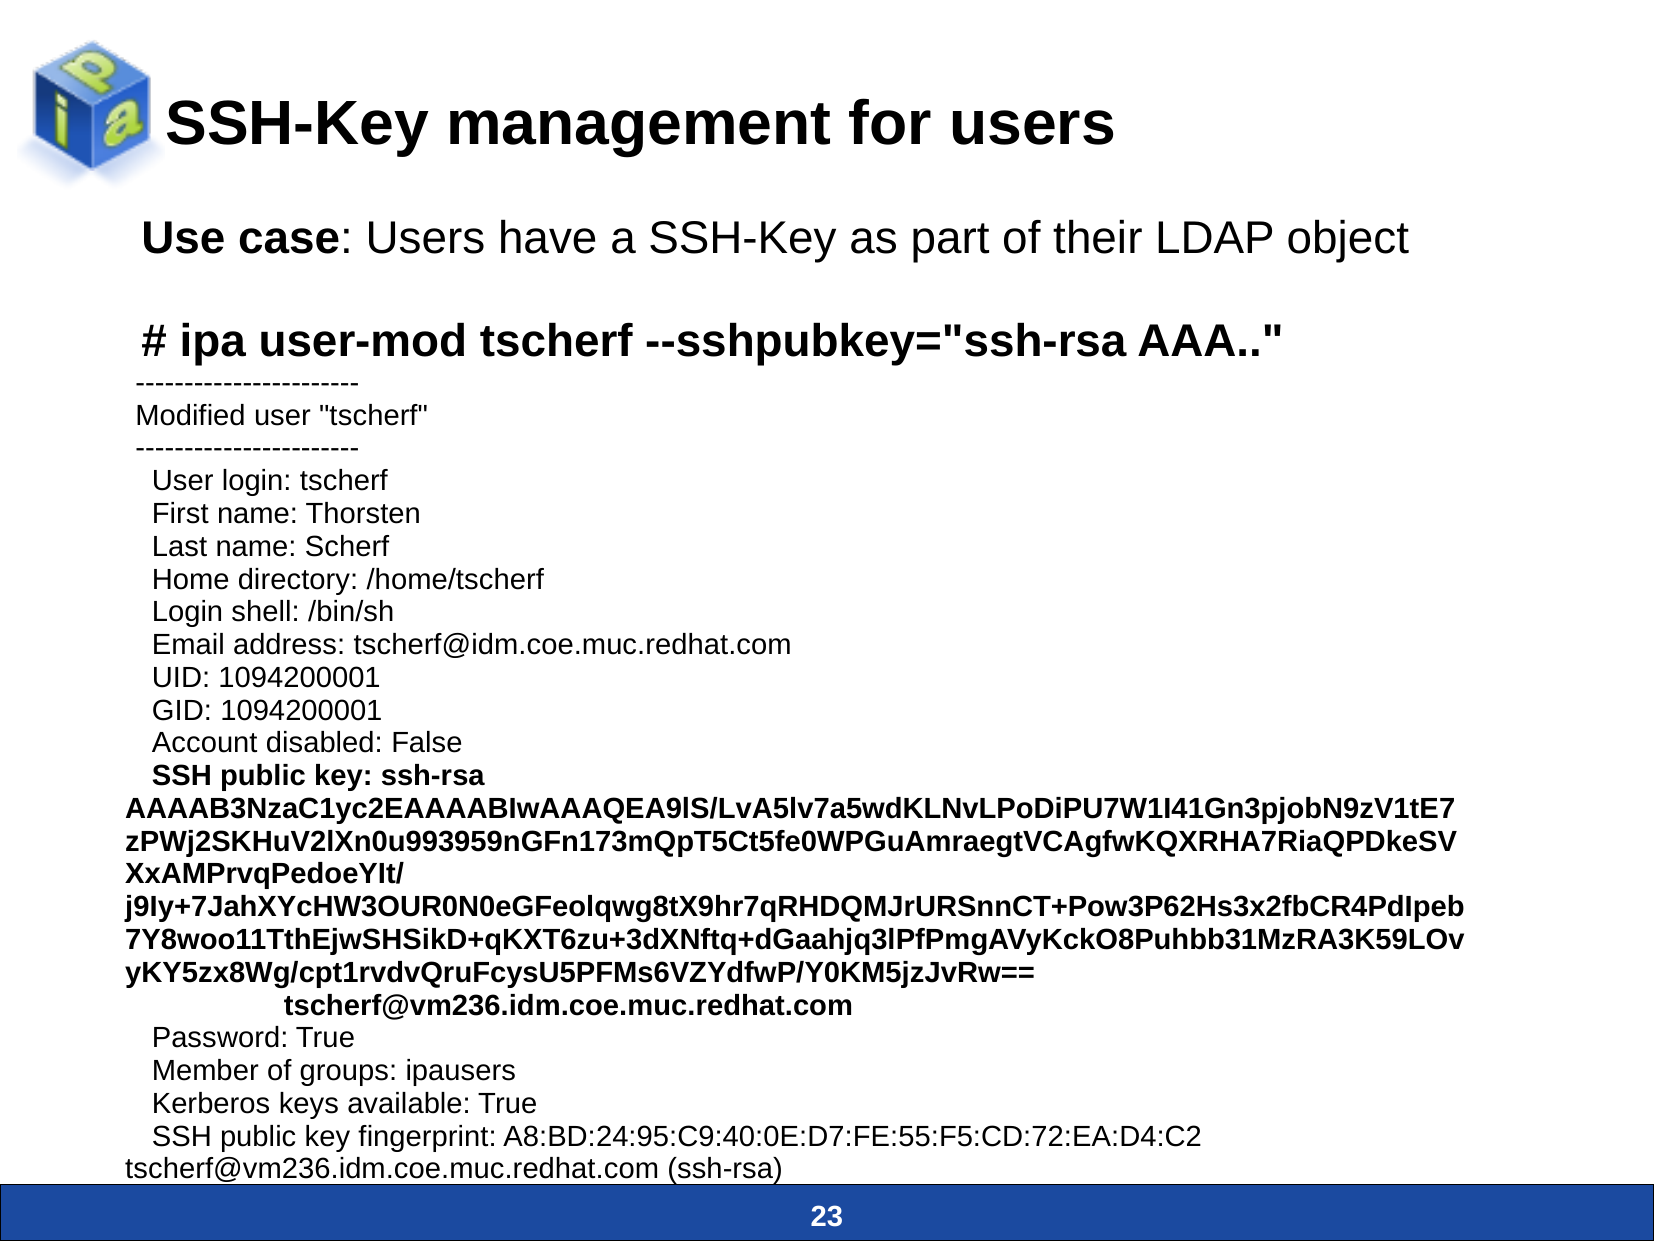

# SSH-Key management for users
Use case: Users have a SSH-Key as part of their LDAP object
# ipa user-mod tscherf --sshpubkey="ssh-rsa AAA.."
-----------------------
Modified user "tscherf"
-----------------------
 User login: tscherf
 First name: Thorsten
 Last name: Scherf
 Home directory: /home/tscherf
 Login shell: /bin/sh
 Email address: tscherf@idm.coe.muc.redhat.com
 UID: 1094200001
 GID: 1094200001
 Account disabled: False
 SSH public key: ssh-rsa AAAAB3NzaC1yc2EAAAABIwAAAQEA9lS/LvA5lv7a5wdKLNvLPoDiPU7W1I41Gn3pjobN9zV1tE7zPWj2SKHuV2lXn0u993959nGFn173mQpT5Ct5fe0WPGuAmraegtVCAgfwKQXRHA7RiaQPDkeSVXxAMPrvqPedoeYIt/j9Iy+7JahXYcHW3OUR0N0eGFeolqwg8tX9hr7qRHDQMJrURSnnCT+Pow3P62Hs3x2fbCR4PdIpeb7Y8woo11TthEjwSHSikD+qKXT6zu+3dXNftq+dGaahjq3lPfPmgAVyKckO8Puhbb31MzRA3K59LOvyKY5zx8Wg/cpt1rvdvQruFcysU5PFMs6VZYdfwP/Y0KM5jzJvRw==
 tscherf@vm236.idm.coe.muc.redhat.com
 Password: True
 Member of groups: ipausers
 Kerberos keys available: True
 SSH public key fingerprint: A8:BD:24:95:C9:40:0E:D7:FE:55:F5:CD:72:EA:D4:C2 tscherf@vm236.idm.coe.muc.redhat.com (ssh-rsa)
23